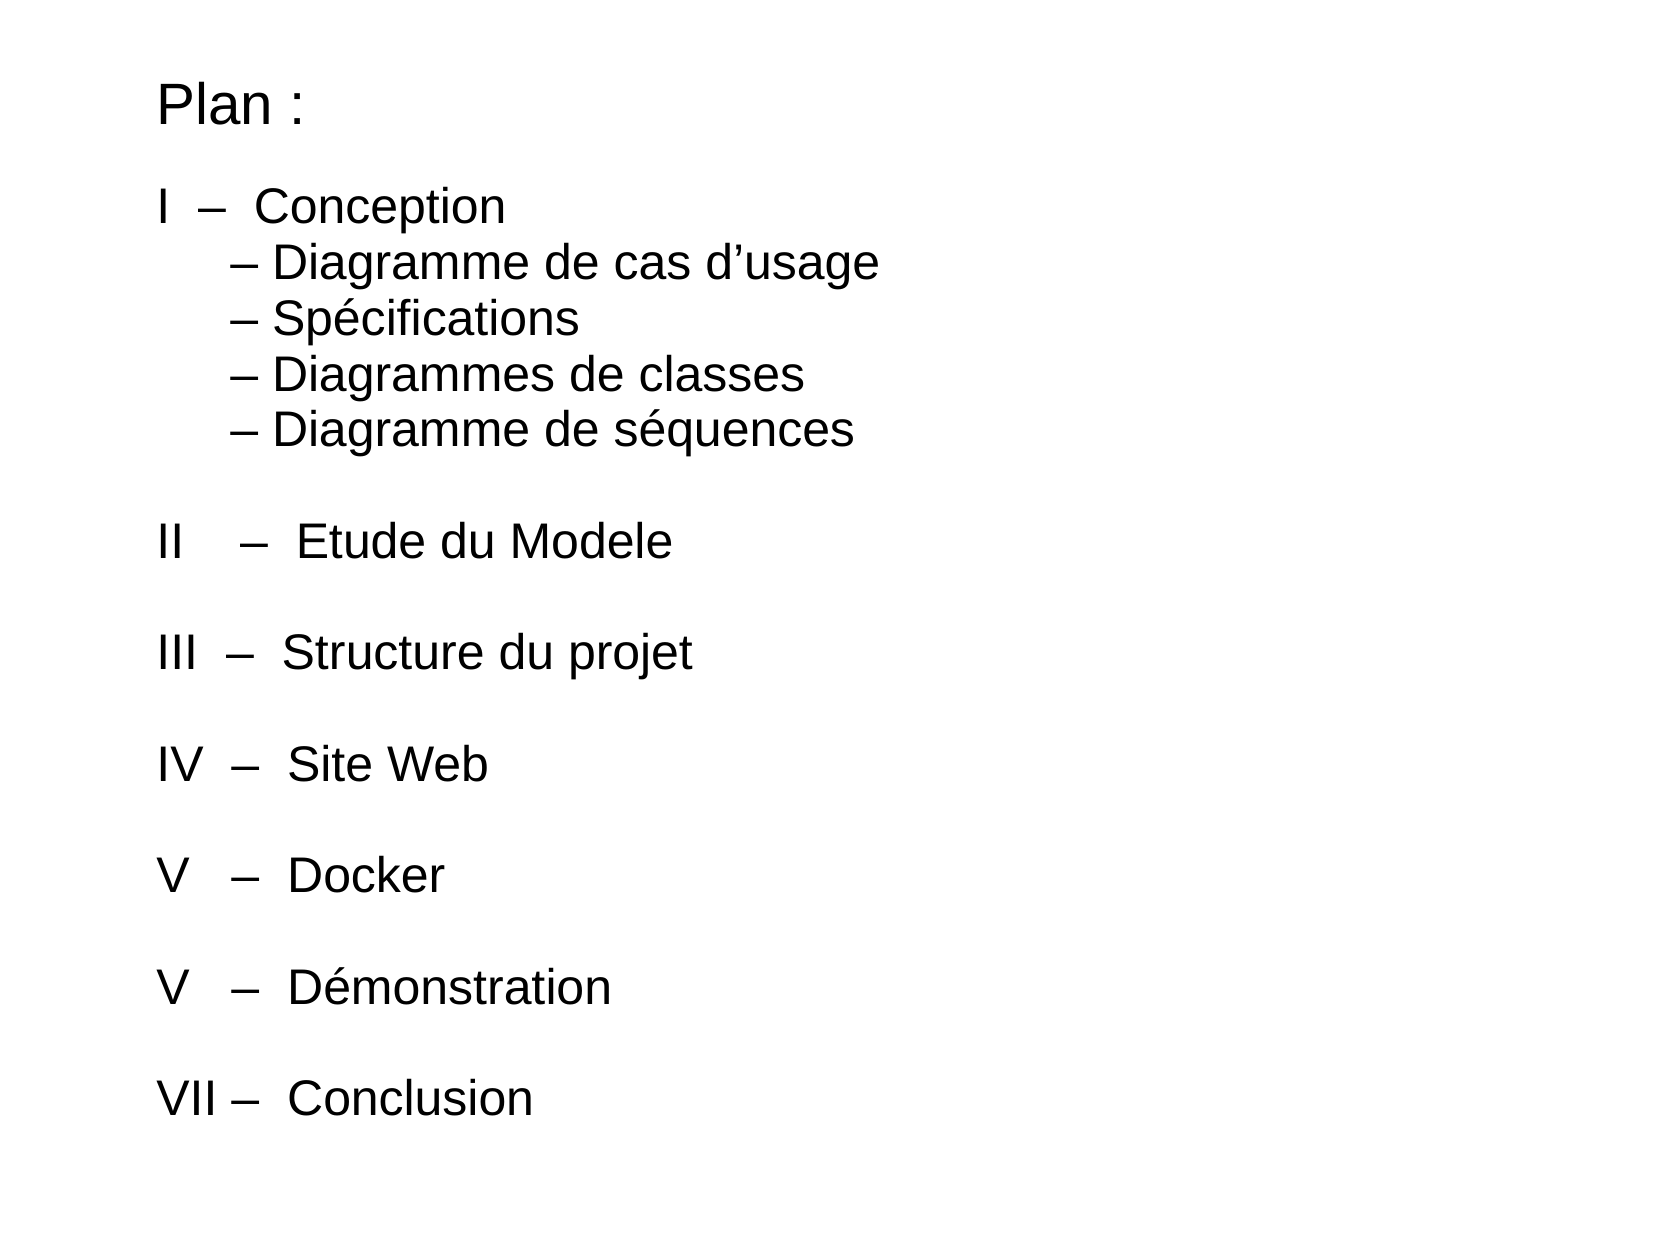

Plan :
I – Conception
	– Diagramme de cas d’usage
	– Spécifications
	– Diagrammes de classes
	– Diagramme de séquences
II – Etude du Modele
III – Structure du projet
IV – Site Web
V – Docker
V – Démonstration
VII – Conclusion